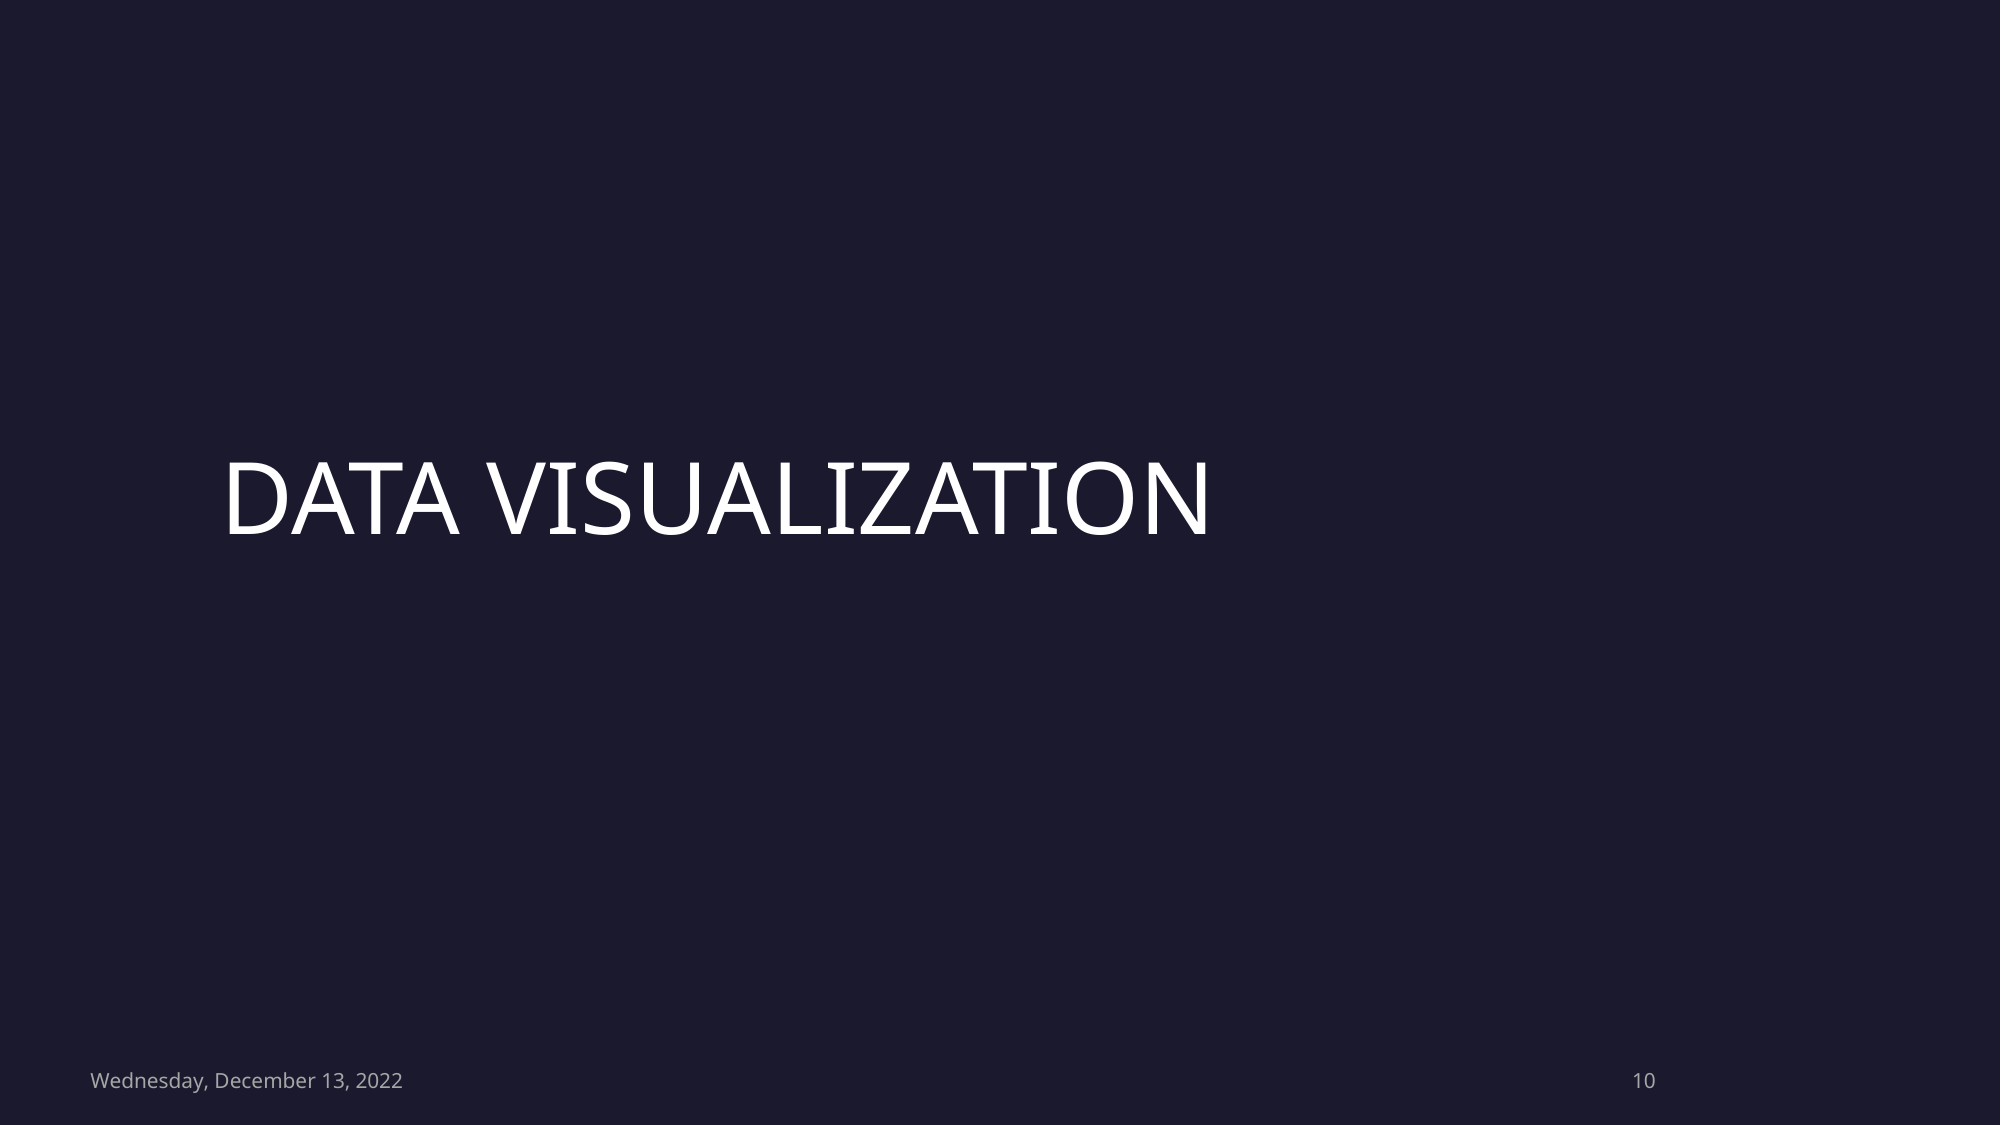

DATA VISUALIZATION
Wednesday, December 13, 2022
9